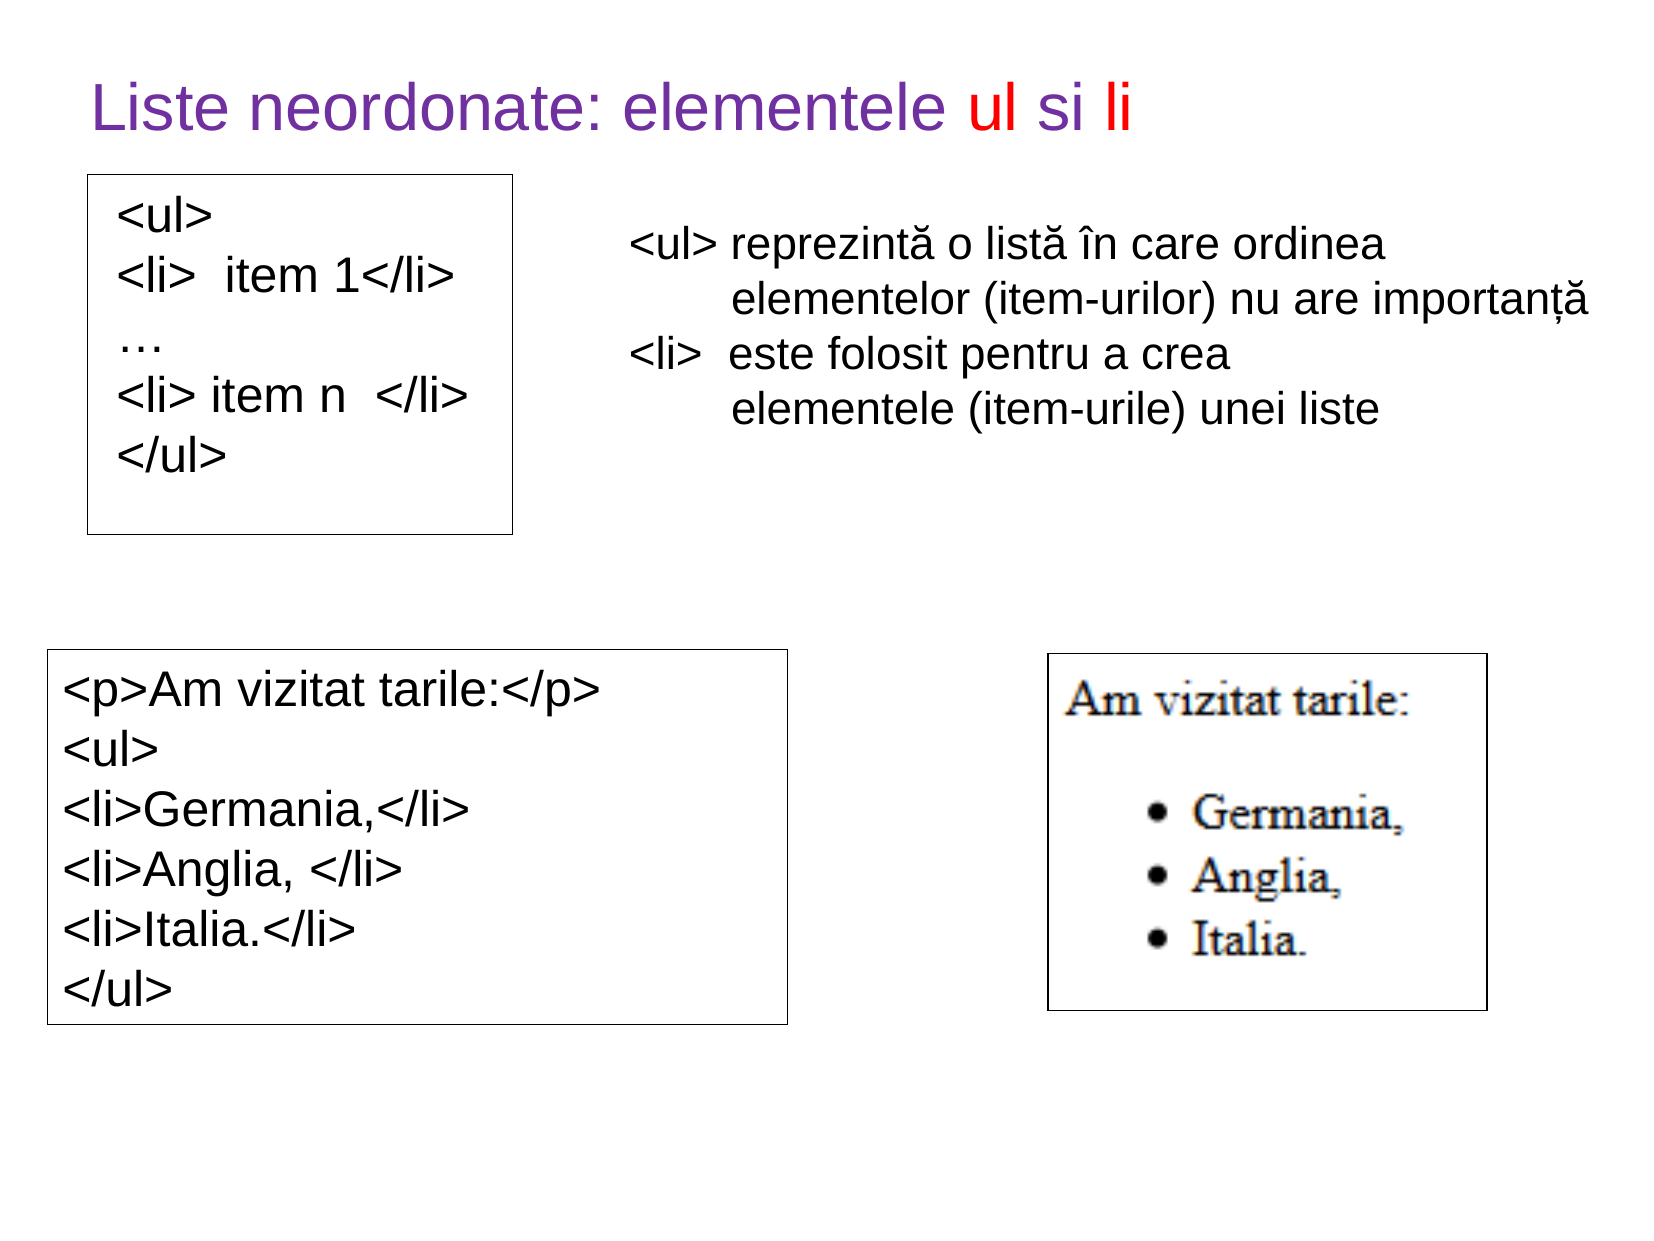

Liste neordonate: elementele ul si li
 <ul>
 <li> item 1</li>
 …
 <li> item n </li>
 </ul>
<ul> reprezintă o listă în care ordinea
 elementelor (item-urilor) nu are importanță
<li> este folosit pentru a crea
 elementele (item-urile) unei liste
<p>Am vizitat tarile:</p>
<ul>
<li>Germania,</li>
<li>Anglia, </li>
<li>Italia.</li>
</ul>